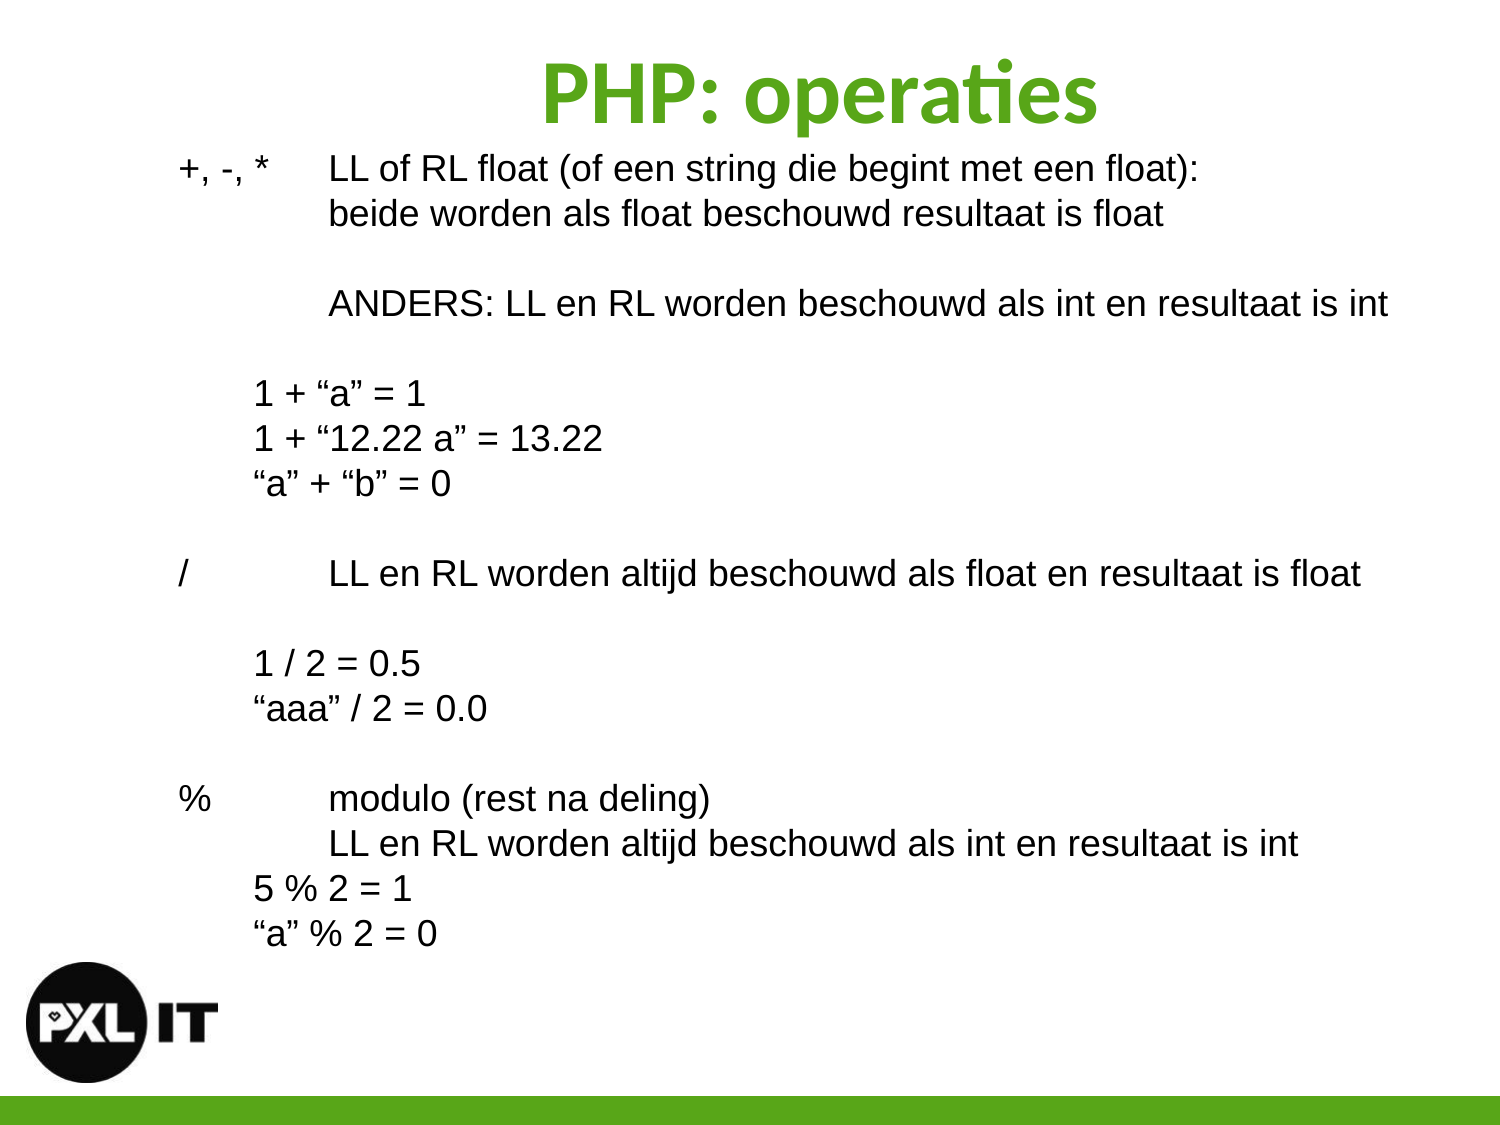

PHP: operaties
+, -, *	LL of RL float (of een string die begint met een float):
beide worden als float beschouwd resultaat is float
ANDERS: LL en RL worden beschouwd als int en resultaat is int
1 + “a” = 1
	1 + “12.22 a” = 13.22
	“a” + “b” = 0
/		LL en RL worden altijd beschouwd als float en resultaat is float
	1 / 2 = 0.5
	“aaa” / 2 = 0.0
% 		modulo (rest na deling)
		LL en RL worden altijd beschouwd als int en resultaat is int
	5 % 2 = 1
“a” % 2 = 0